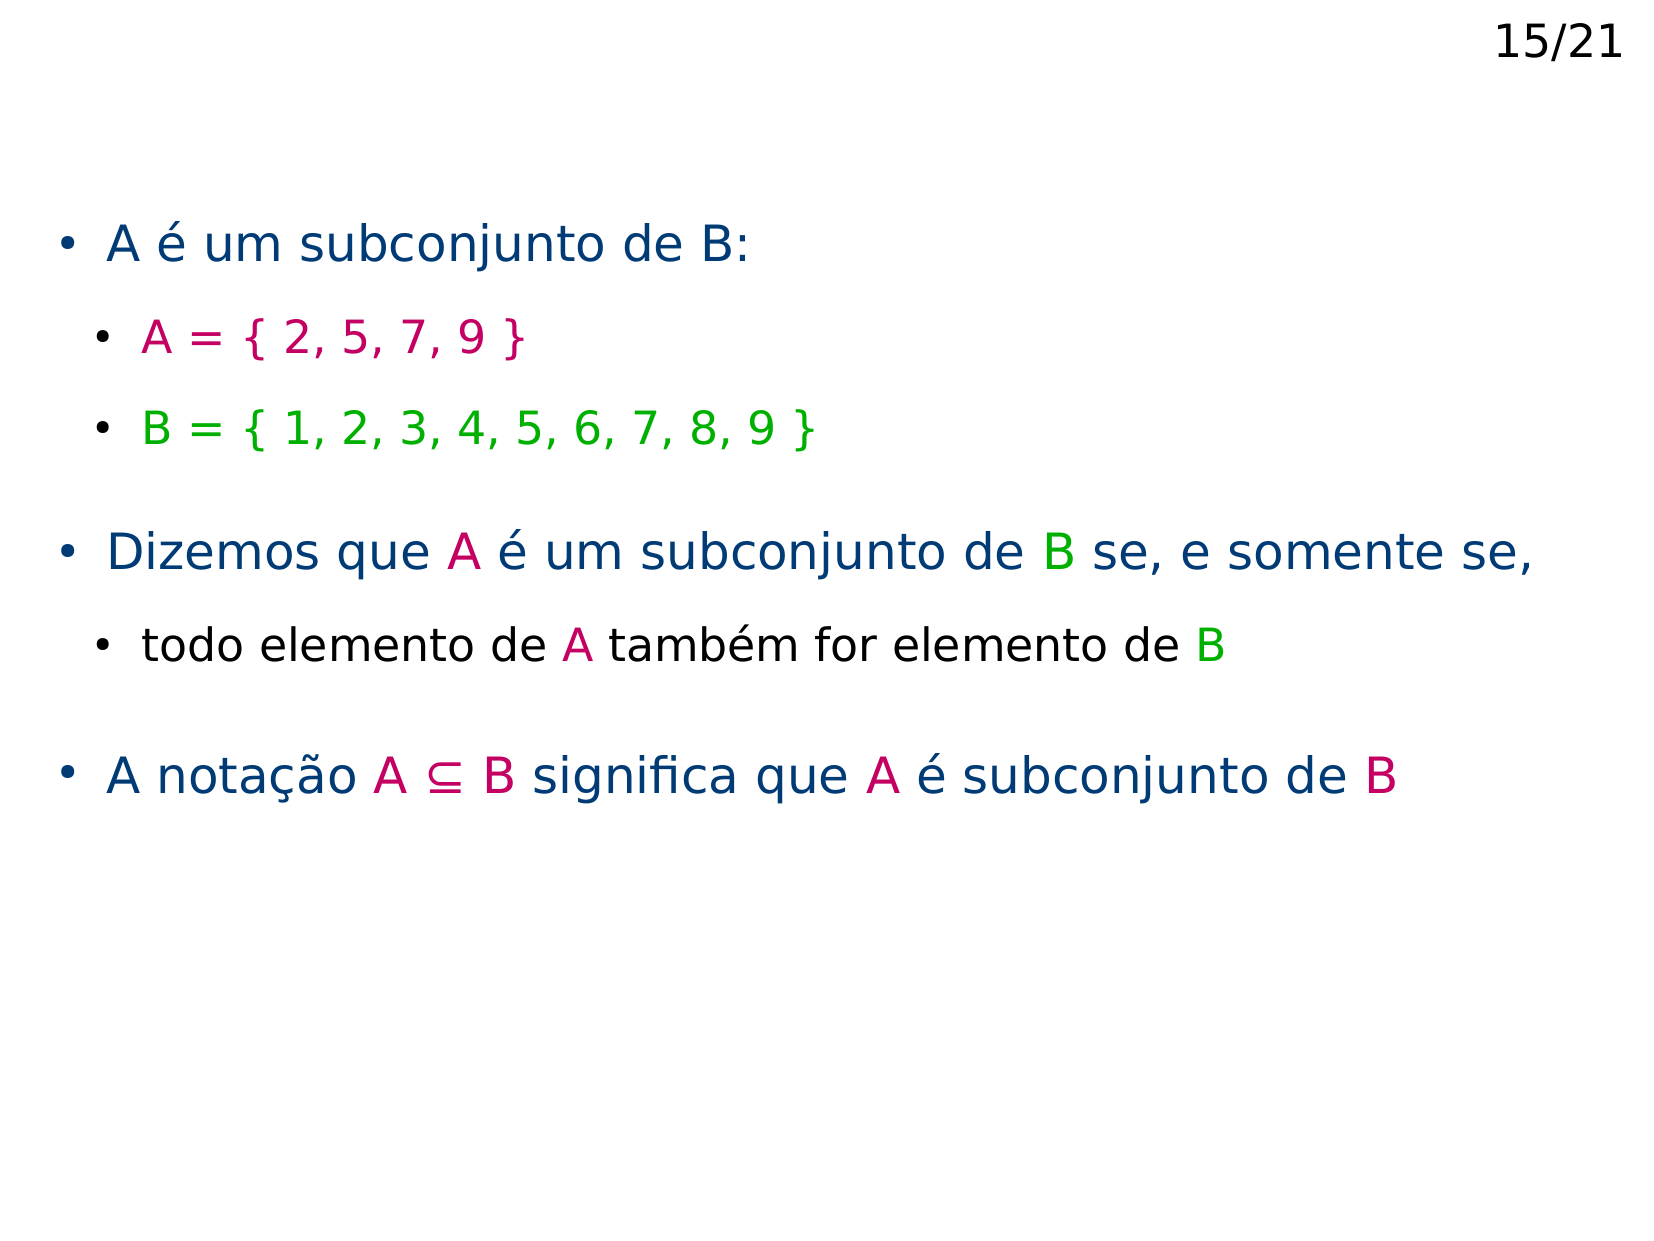

15
#
A é um subconjunto de B:
A = { 2, 5, 7, 9 }
B = { 1, 2, 3, 4, 5, 6, 7, 8, 9 }
Dizemos que A é um subconjunto de B se, e somente se,
todo elemento de A também for elemento de B
A notação A ⊆ B significa que A é subconjunto de B